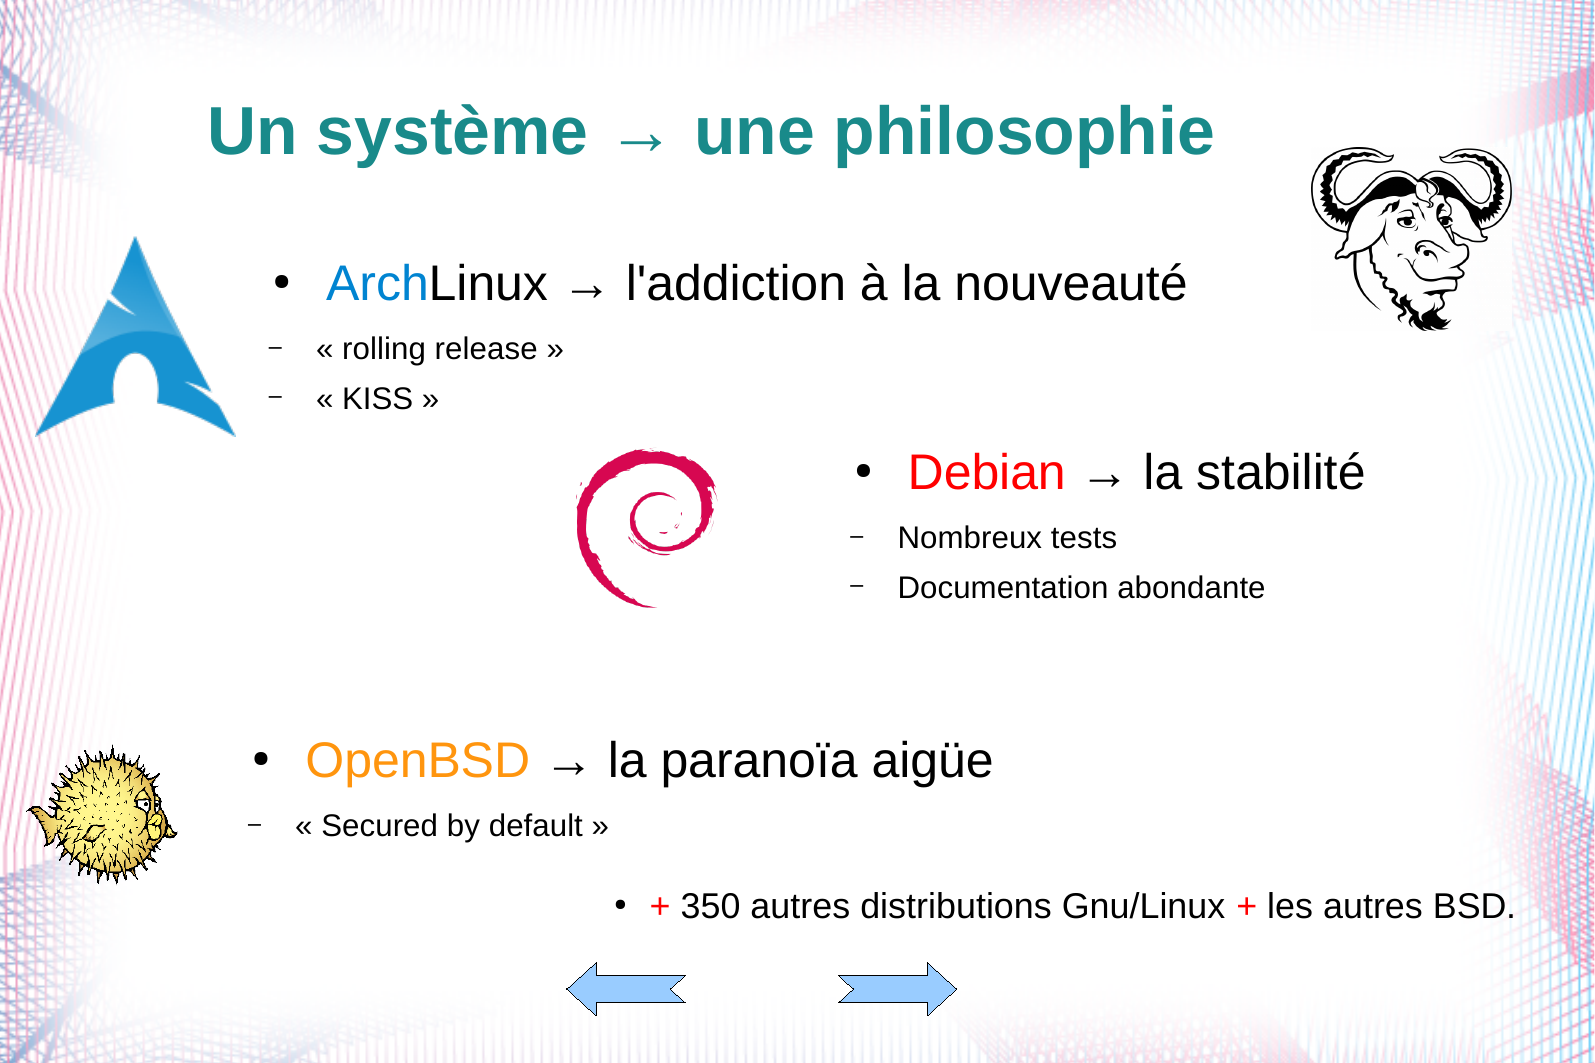

# Un système → une philosophie
ArchLinux → l'addiction à la nouveauté
« rolling release »
« KISS »
Debian → la stabilité
Nombreux tests
Documentation abondante
OpenBSD → la paranoïa aigüe
« Secured by default »
+ 350 autres distributions Gnu/Linux + les autres BSD.